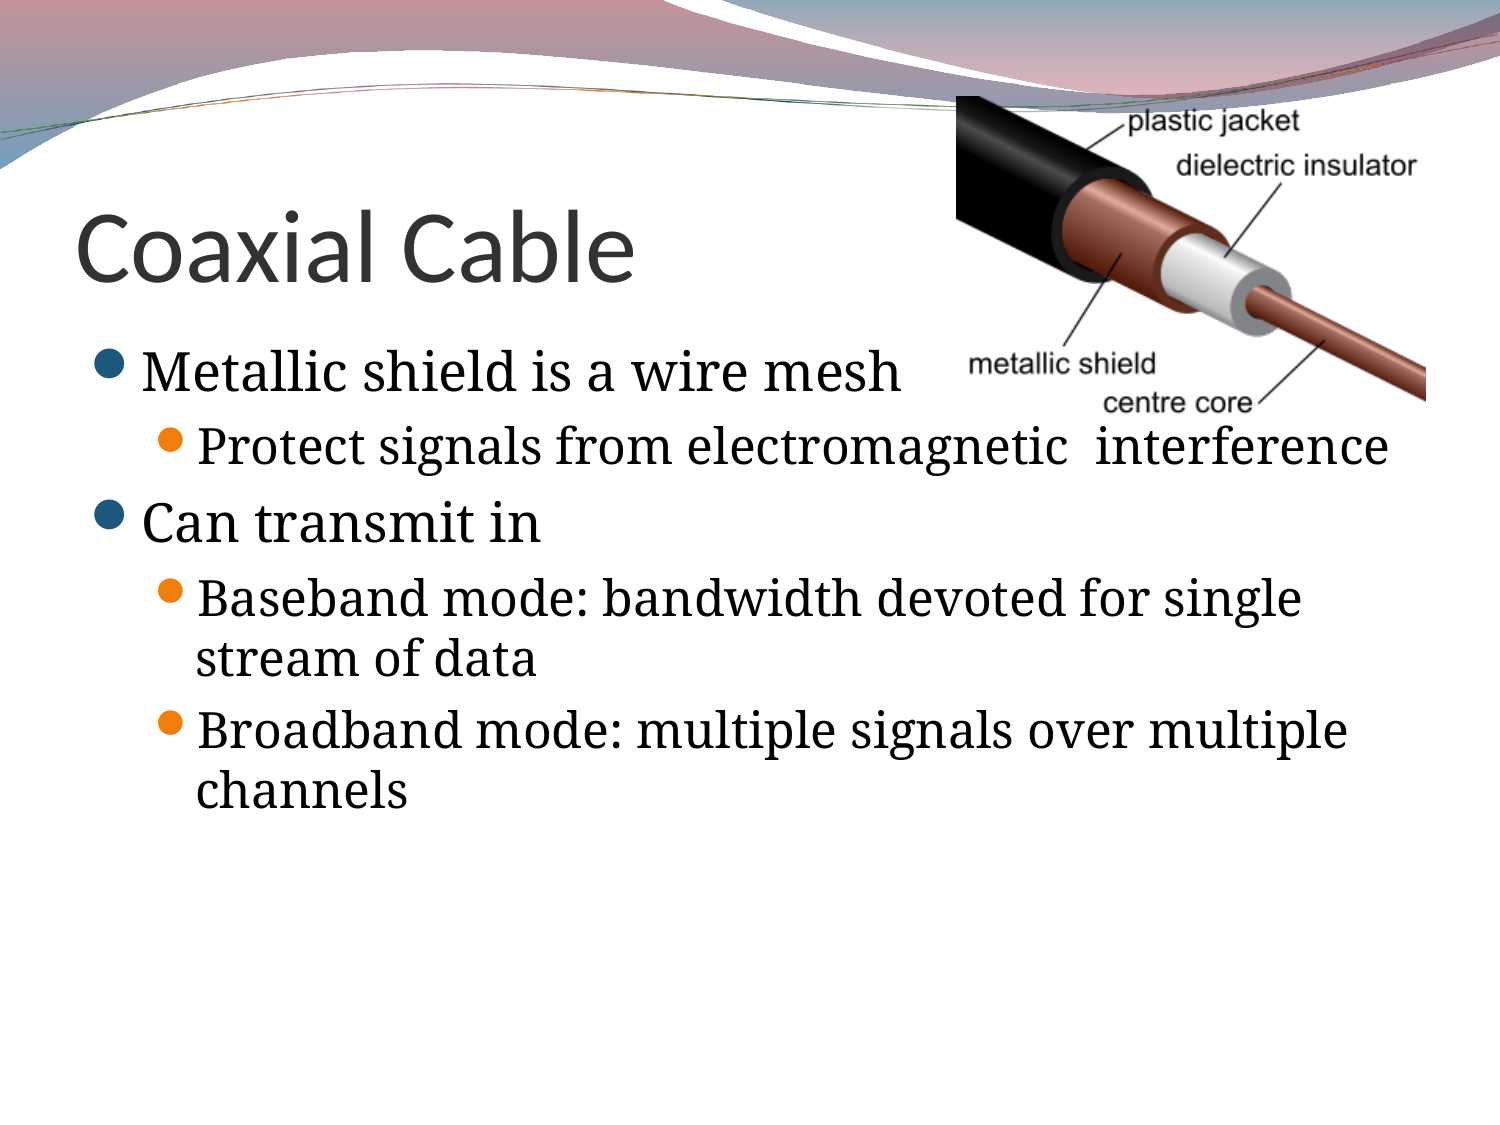

# Coaxial Cable
Metallic shield is a wire mesh
Protect signals from electromagnetic interference
Can transmit in
Baseband mode: bandwidth devoted for single stream of data
Broadband mode: multiple signals over multiple channels